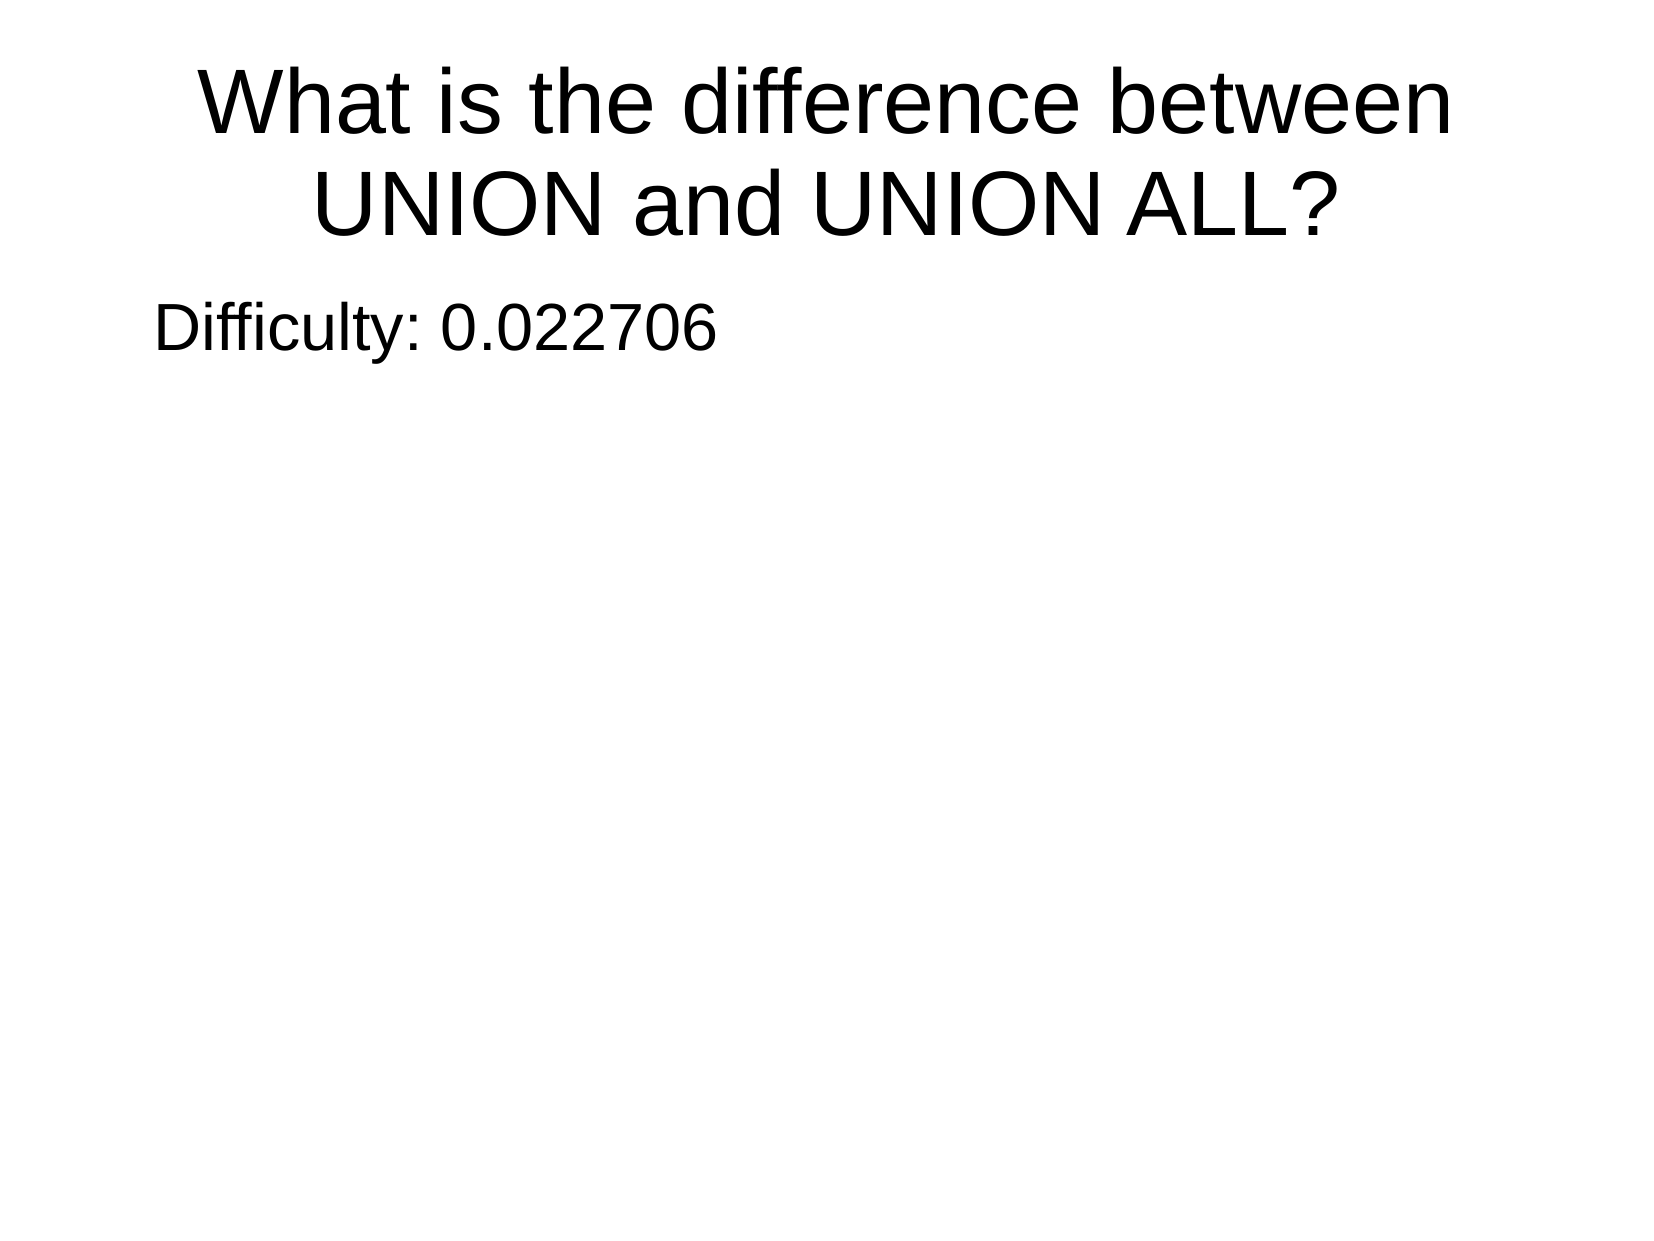

# What is the difference between UNION and UNION ALL?
Difficulty: 0.022706